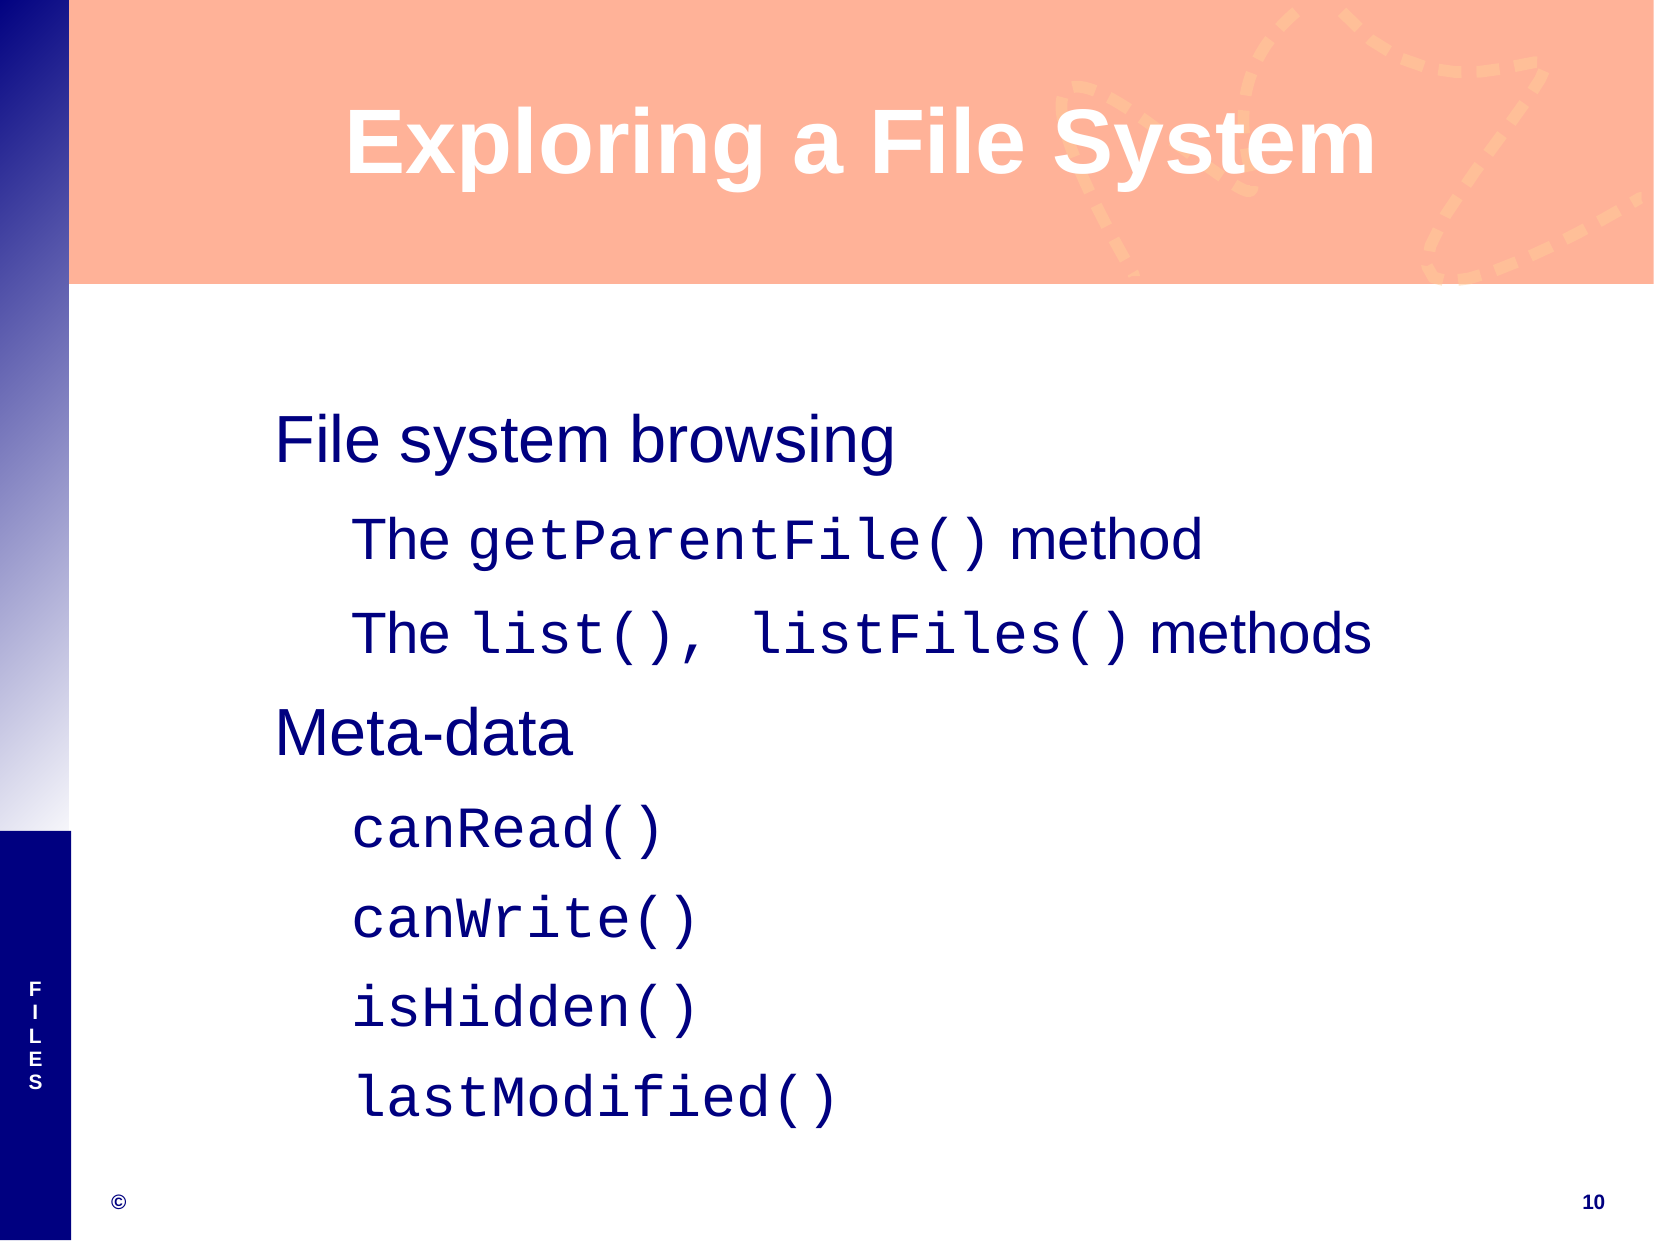

Exploring a File System
# File system browsing
The getParentFile() method
The list(), listFiles() methods
Meta-data
canRead()
canWrite()
isHidden()
lastModified()
F
I
L
E
S